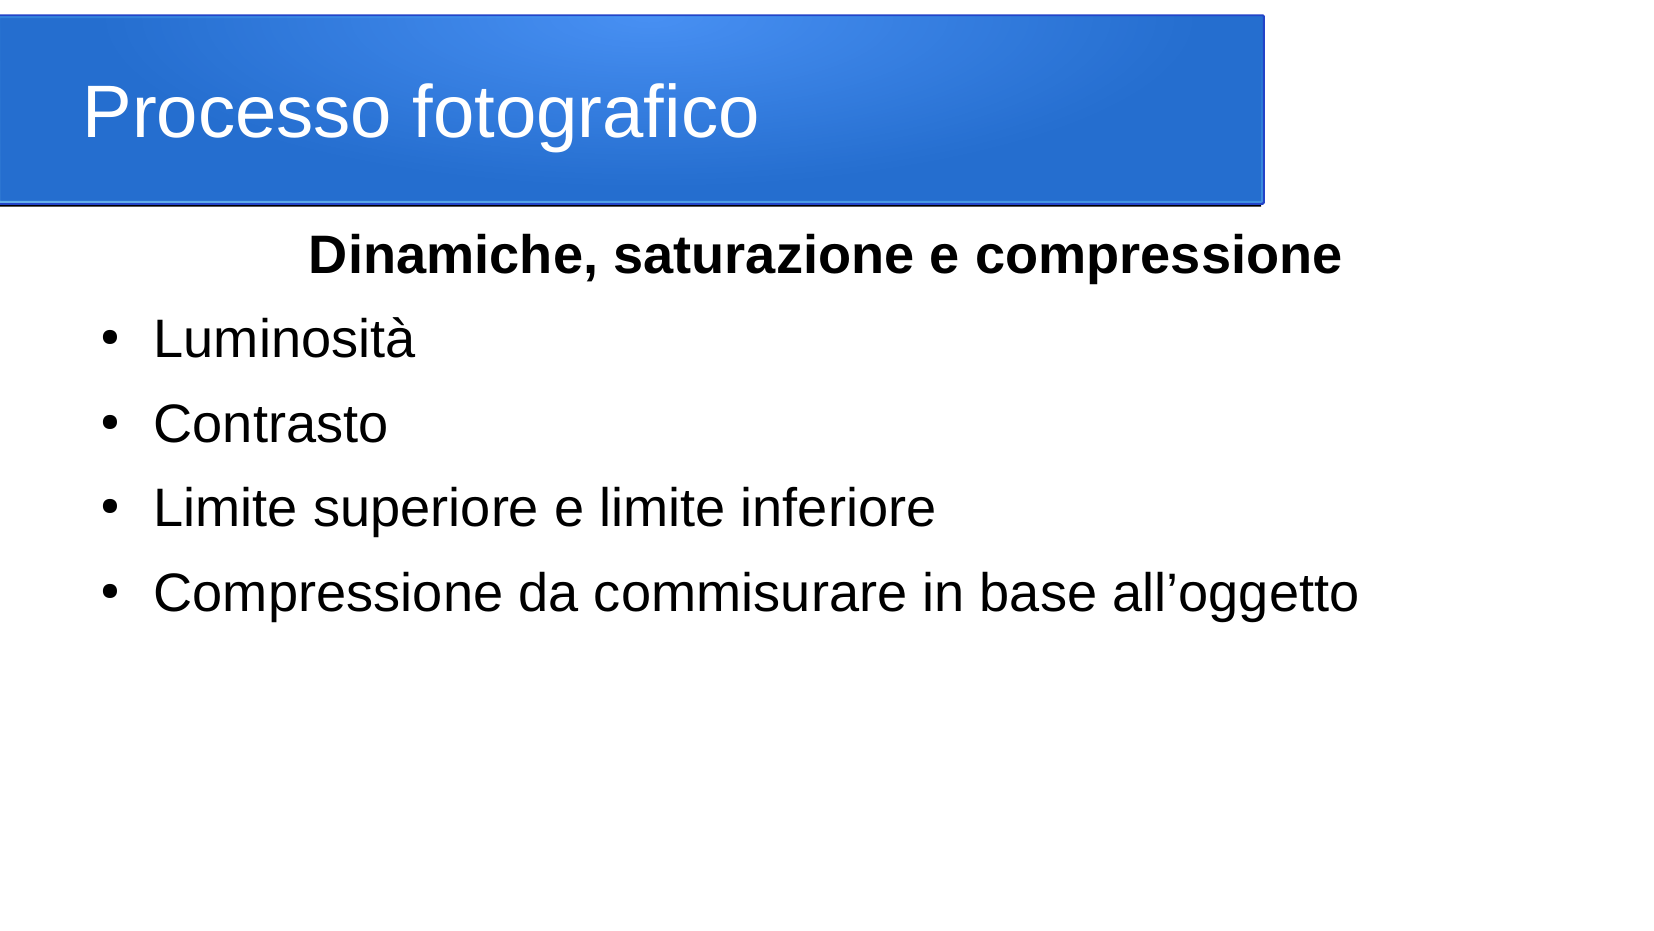

# Processo fotografico
Dinamiche, saturazione e compressione
Luminosità
Contrasto
Limite superiore e limite inferiore
Compressione da commisurare in base all’oggetto